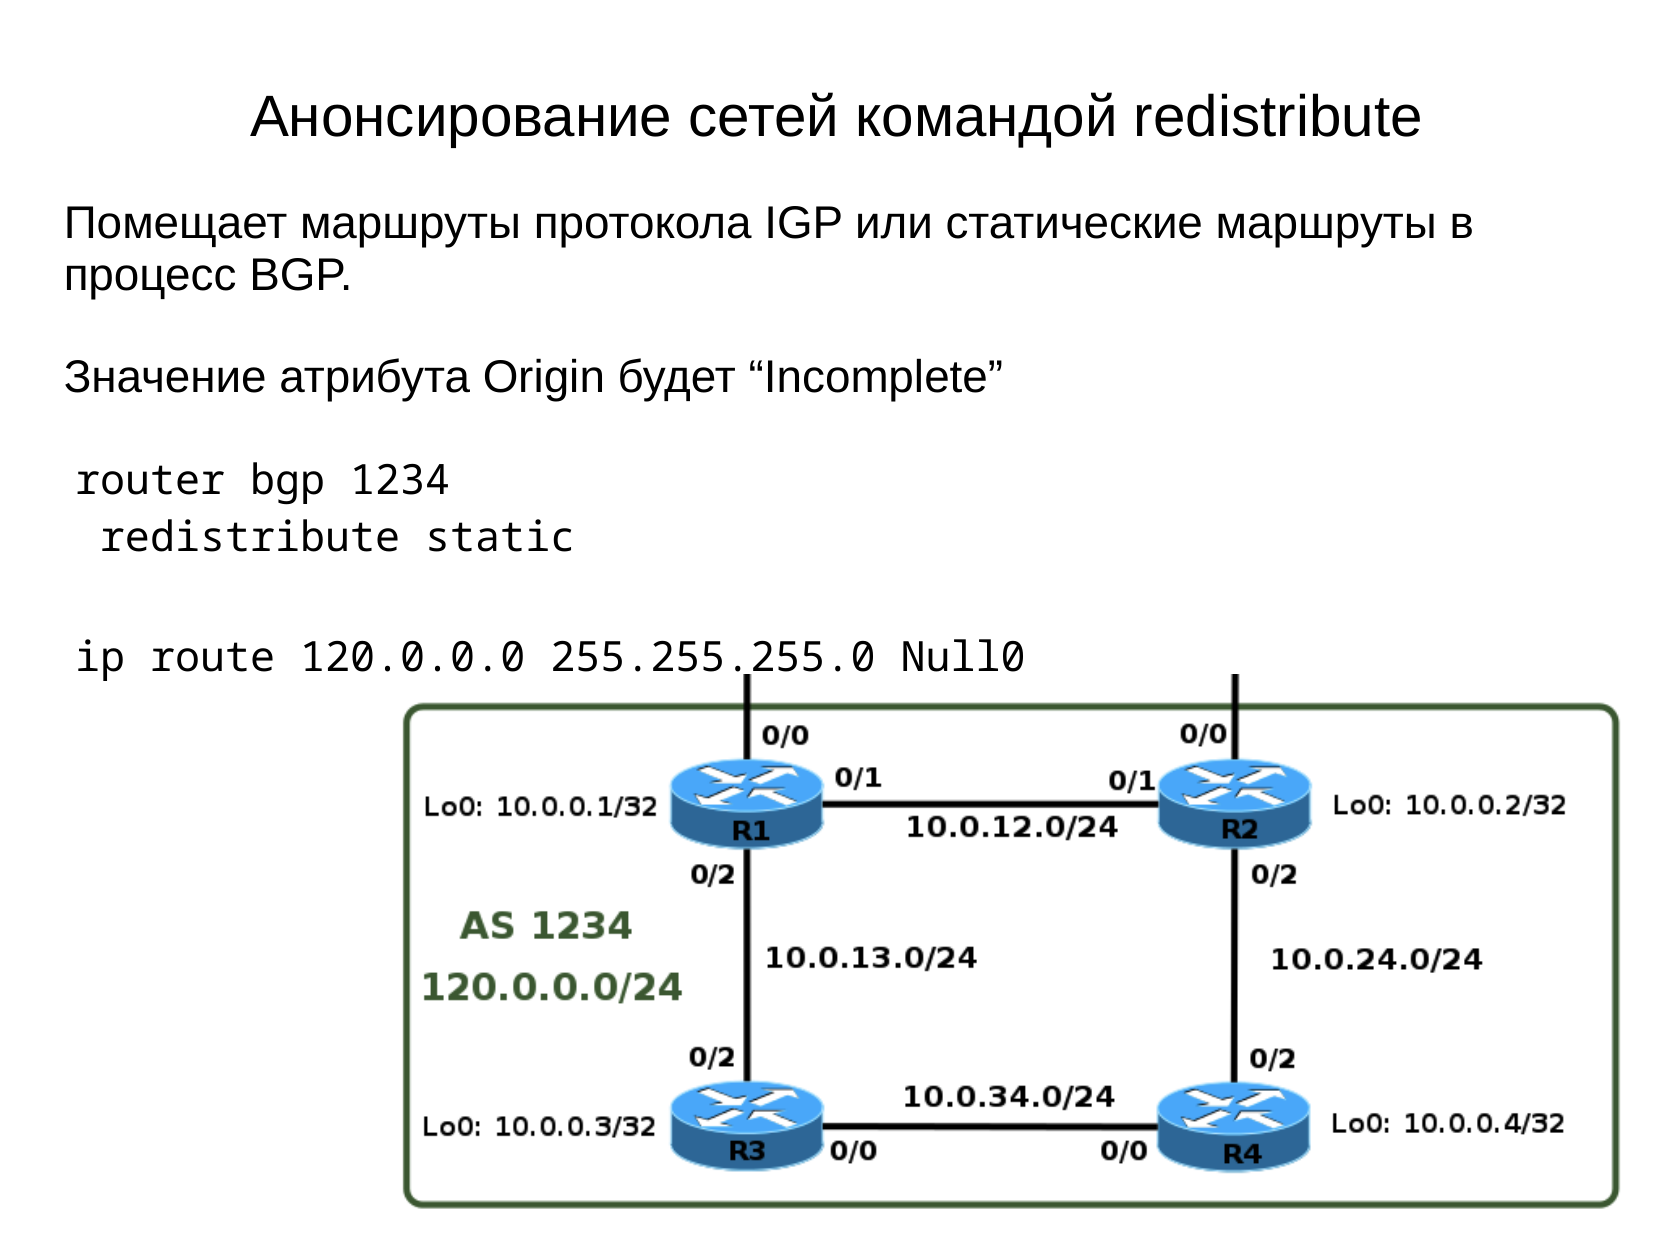

# Анонсирование сетей командой redistribute
Помещает маршруты протокола IGP или статические маршруты в процесс BGP.
Значение атрибута Origin будет “Incomplete”
router bgp 1234
 redistribute static
ip route 120.0.0.0 255.255.255.0 Null0